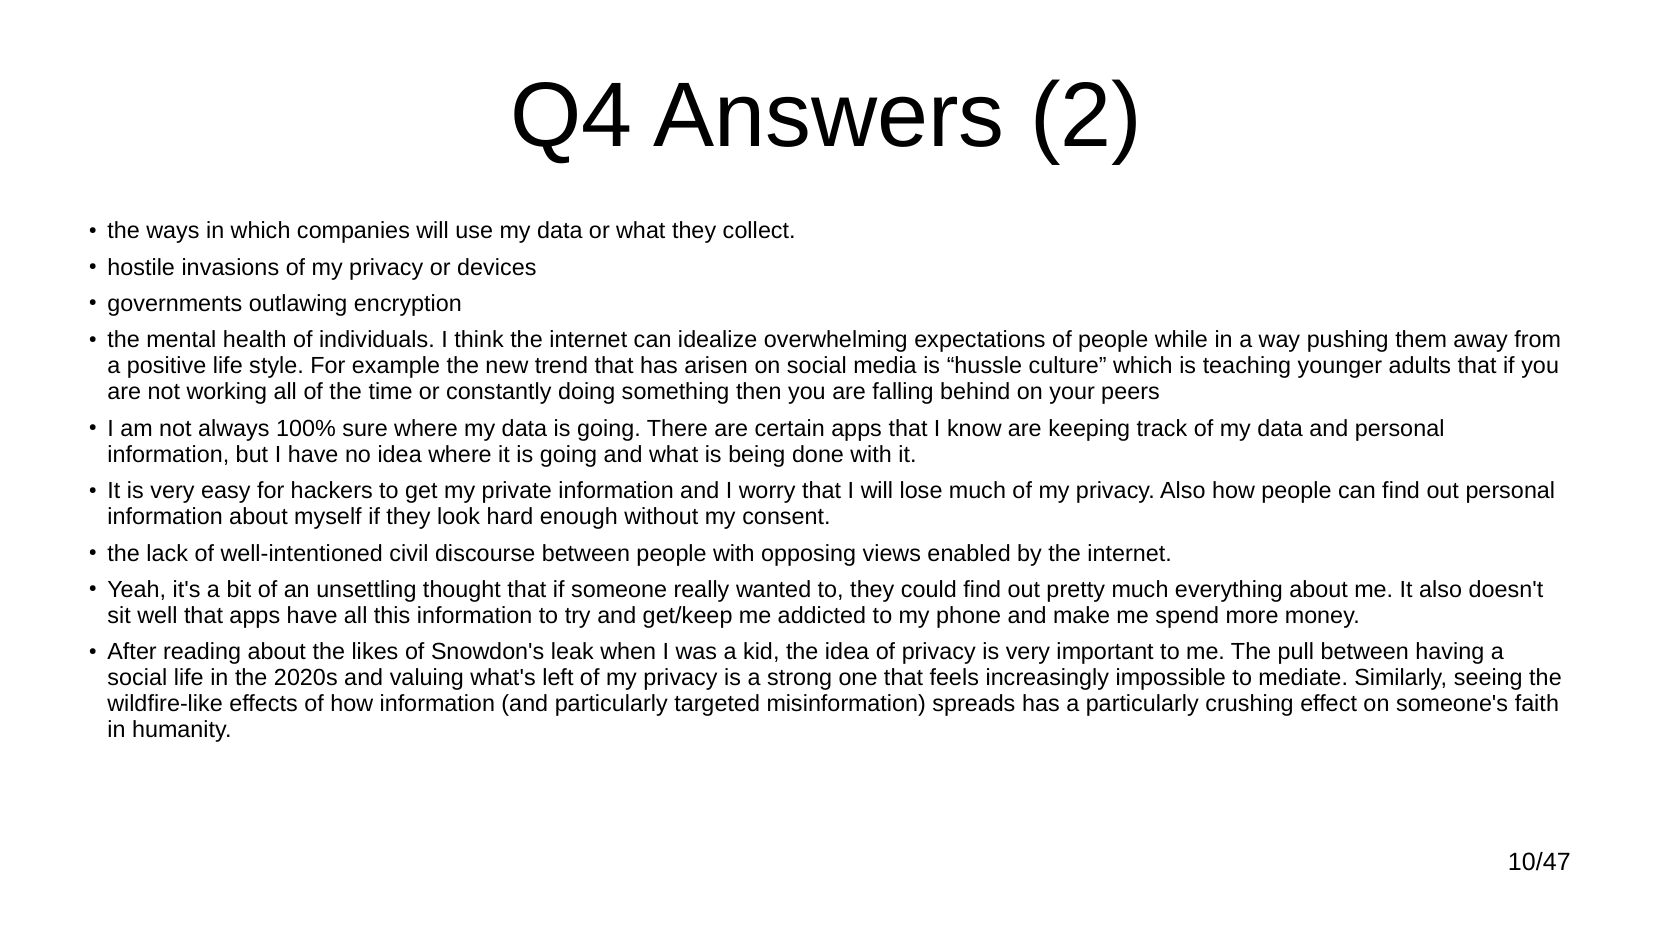

# Q4 Answers (2)
the ways in which companies will use my data or what they collect.
hostile invasions of my privacy or devices
governments outlawing encryption
the mental health of individuals. I think the internet can idealize overwhelming expectations of people while in a way pushing them away from a positive life style. For example the new trend that has arisen on social media is “hussle culture” which is teaching younger adults that if you are not working all of the time or constantly doing something then you are falling behind on your peers
I am not always 100% sure where my data is going. There are certain apps that I know are keeping track of my data and personal information, but I have no idea where it is going and what is being done with it.
It is very easy for hackers to get my private information and I worry that I will lose much of my privacy. Also how people can find out personal information about myself if they look hard enough without my consent.
the lack of well-intentioned civil discourse between people with opposing views enabled by the internet.
Yeah, it's a bit of an unsettling thought that if someone really wanted to, they could find out pretty much everything about me. It also doesn't sit well that apps have all this information to try and get/keep me addicted to my phone and make me spend more money.
After reading about the likes of Snowdon's leak when I was a kid, the idea of privacy is very important to me. The pull between having a social life in the 2020s and valuing what's left of my privacy is a strong one that feels increasingly impossible to mediate. Similarly, seeing the wildfire-like effects of how information (and particularly targeted misinformation) spreads has a particularly crushing effect on someone's faith in humanity.
10